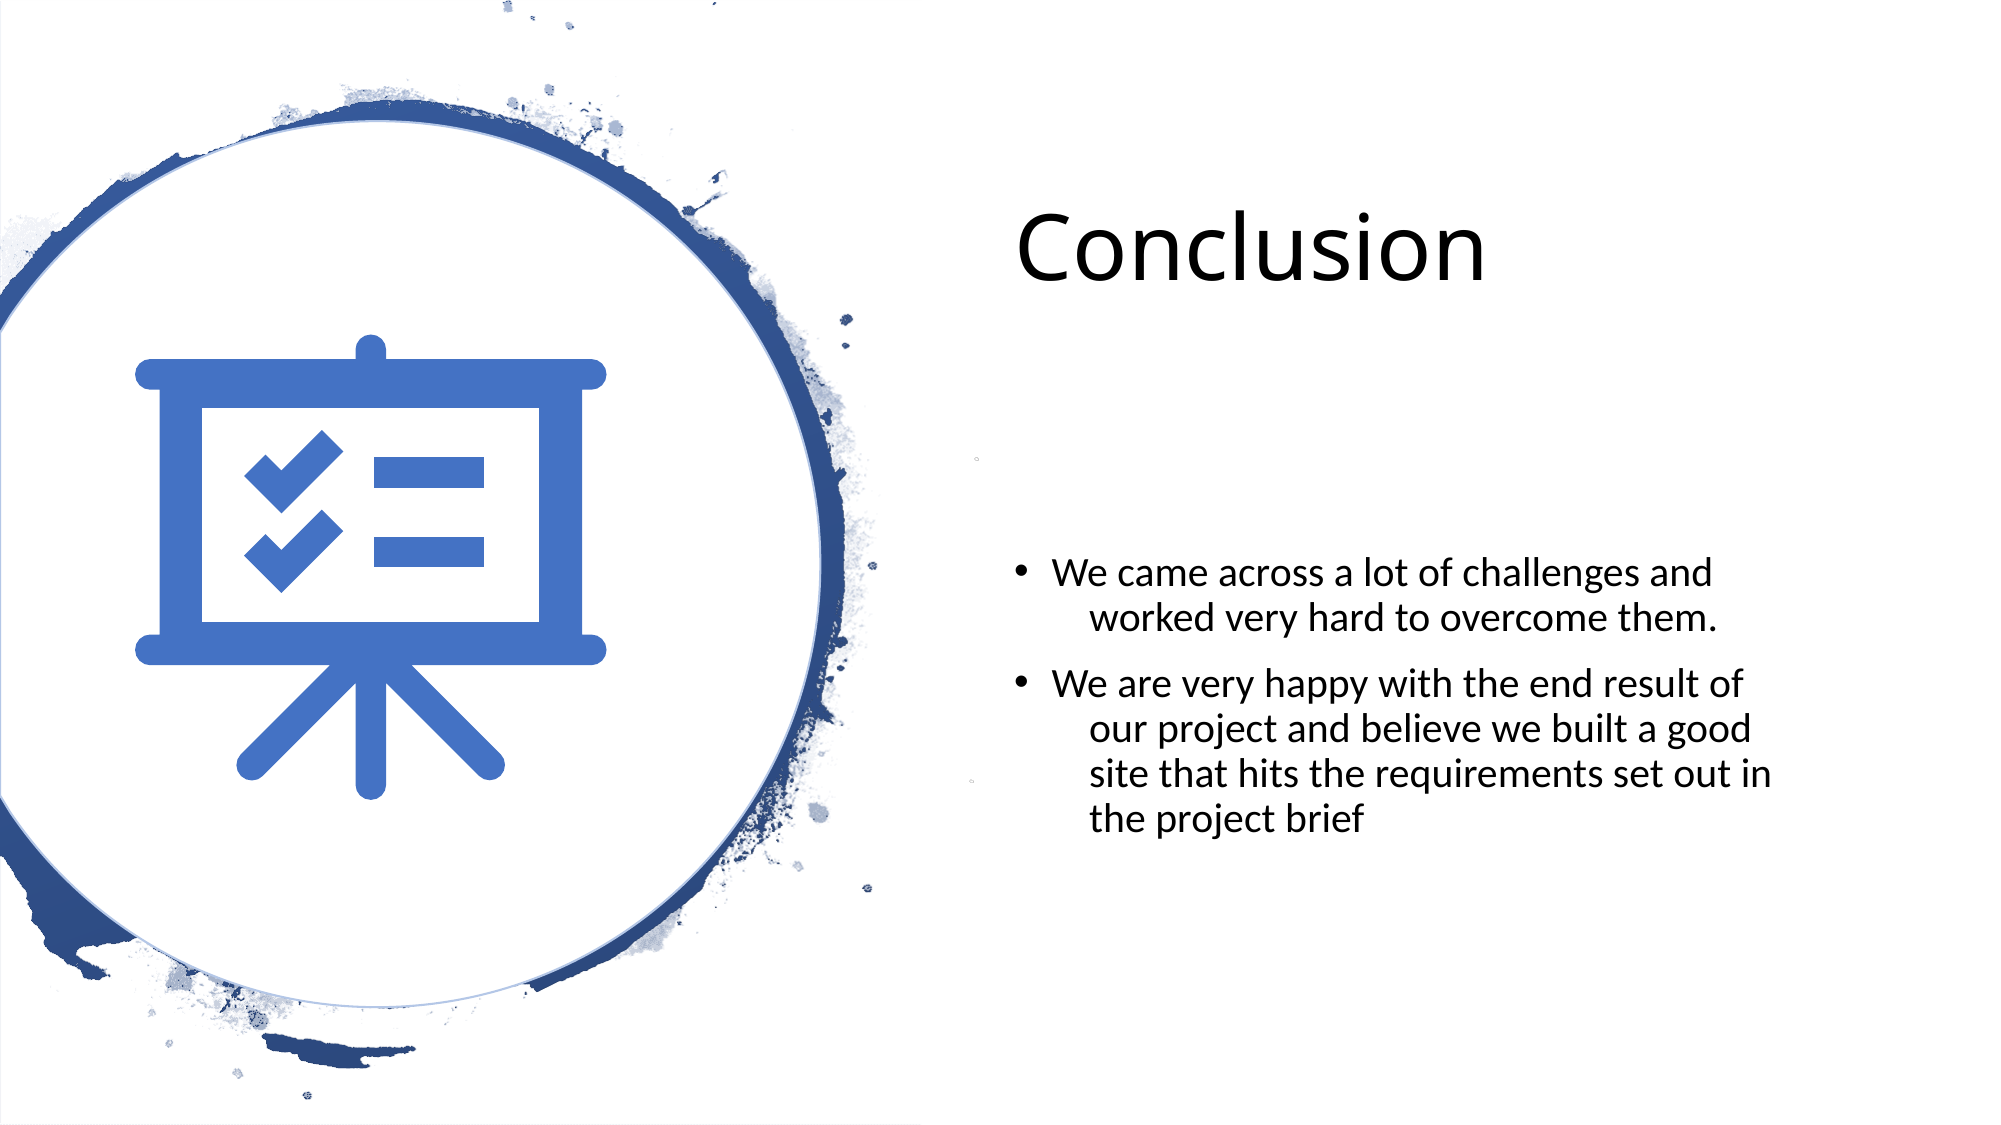

# Conclusion
We came across a lot of challenges and worked very hard to overcome them.
We are very happy with the end result of our project and believe we built a good site that hits the requirements set out in the project brief